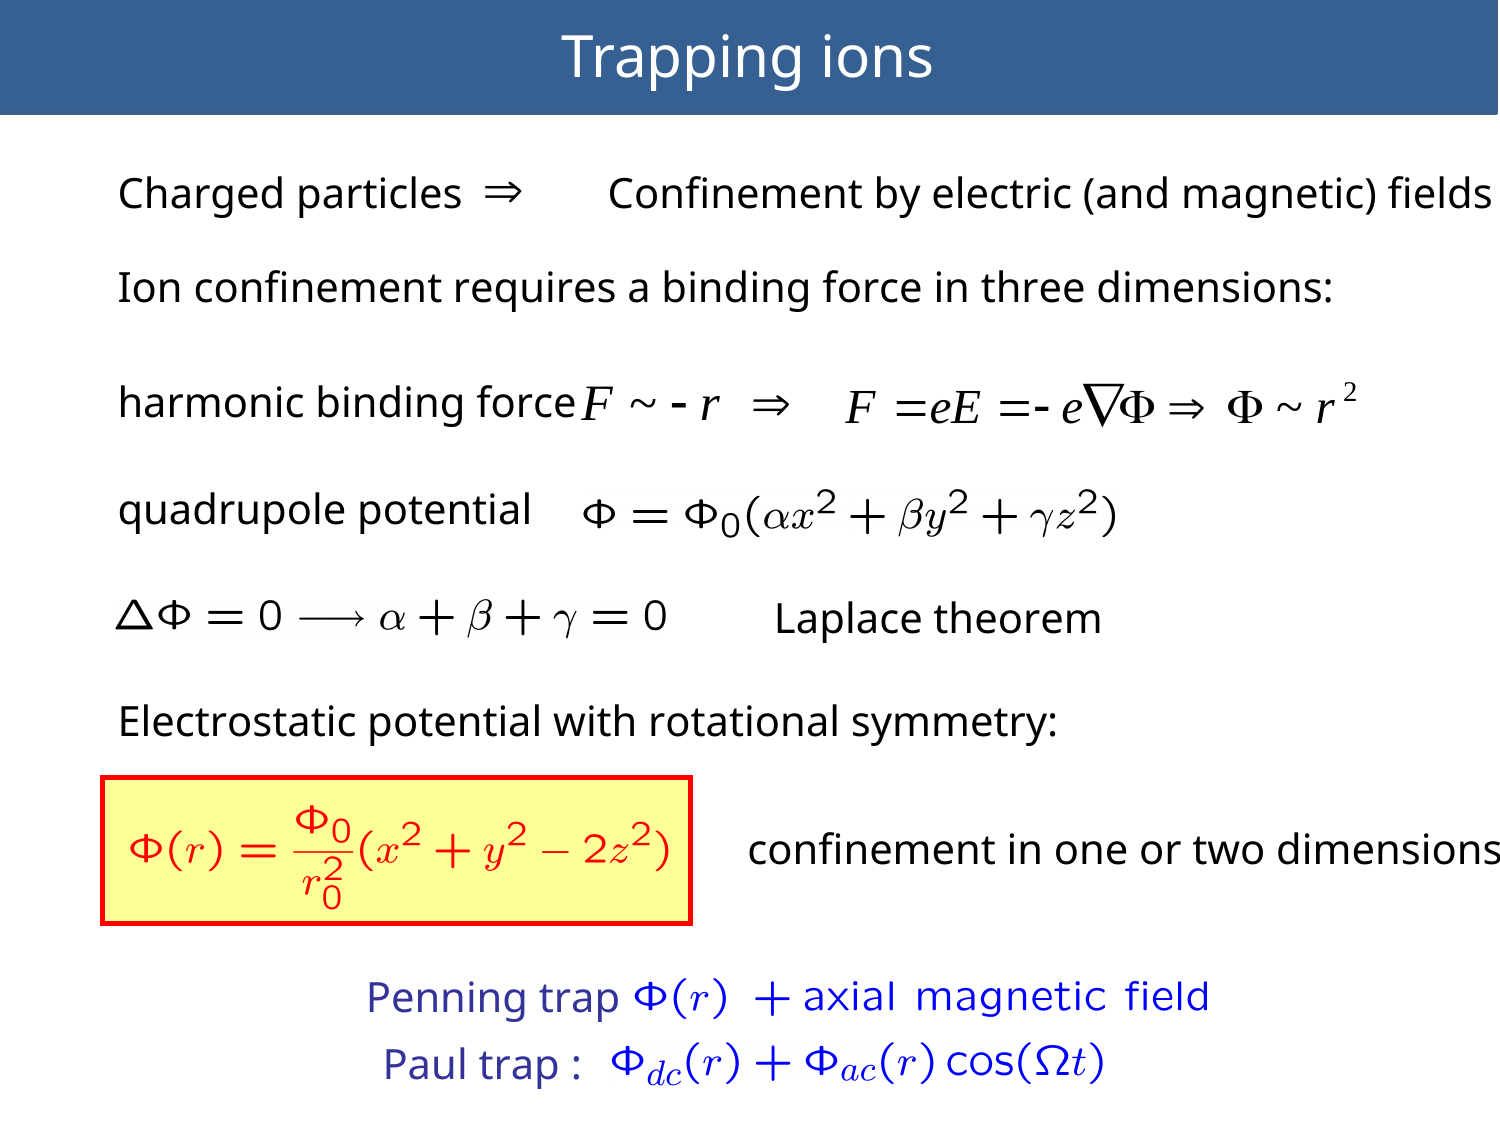

# Trapping ions

Charged particles
Confinement by electric (and magnetic) fields
Ion confinement requires a binding force in three dimensions:
harmonic binding force
quadrupole potential
Laplace theorem
Electrostatic potential with rotational symmetry:
confinement in one or two dimensions
Penning trap :
Paul trap :